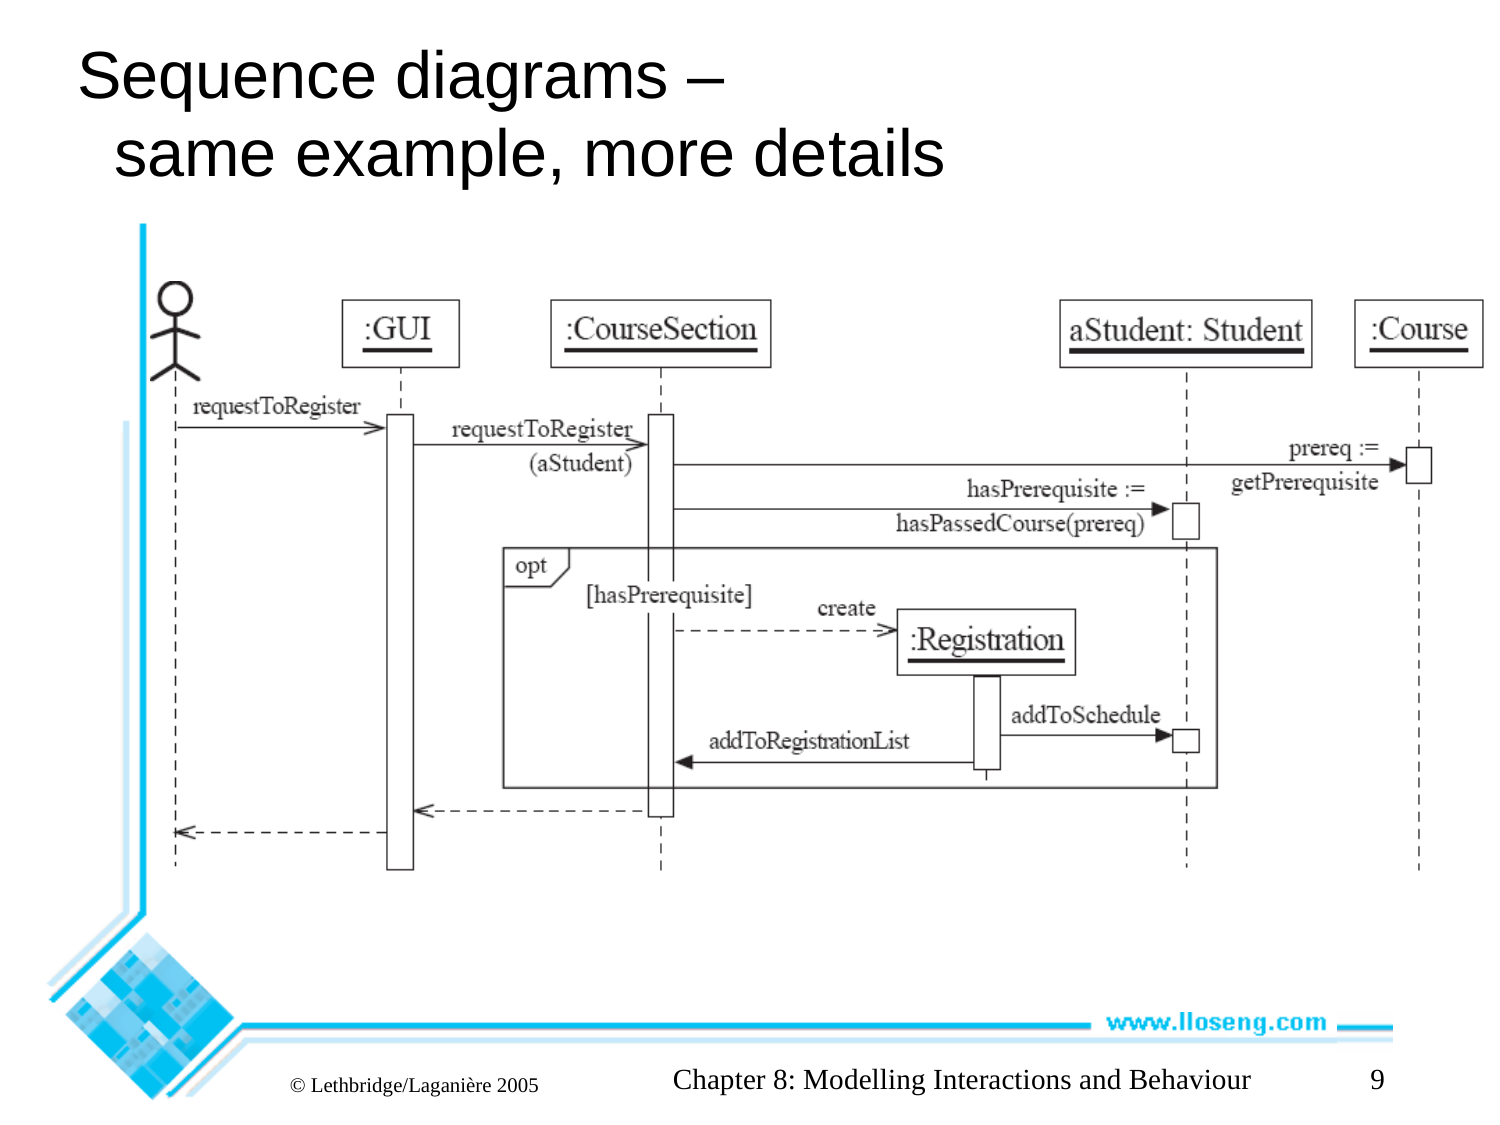

# Sequence diagrams – same example, more details
Chapter 8: Modelling Interactions and Behaviour
© Lethbridge/Laganière 2005